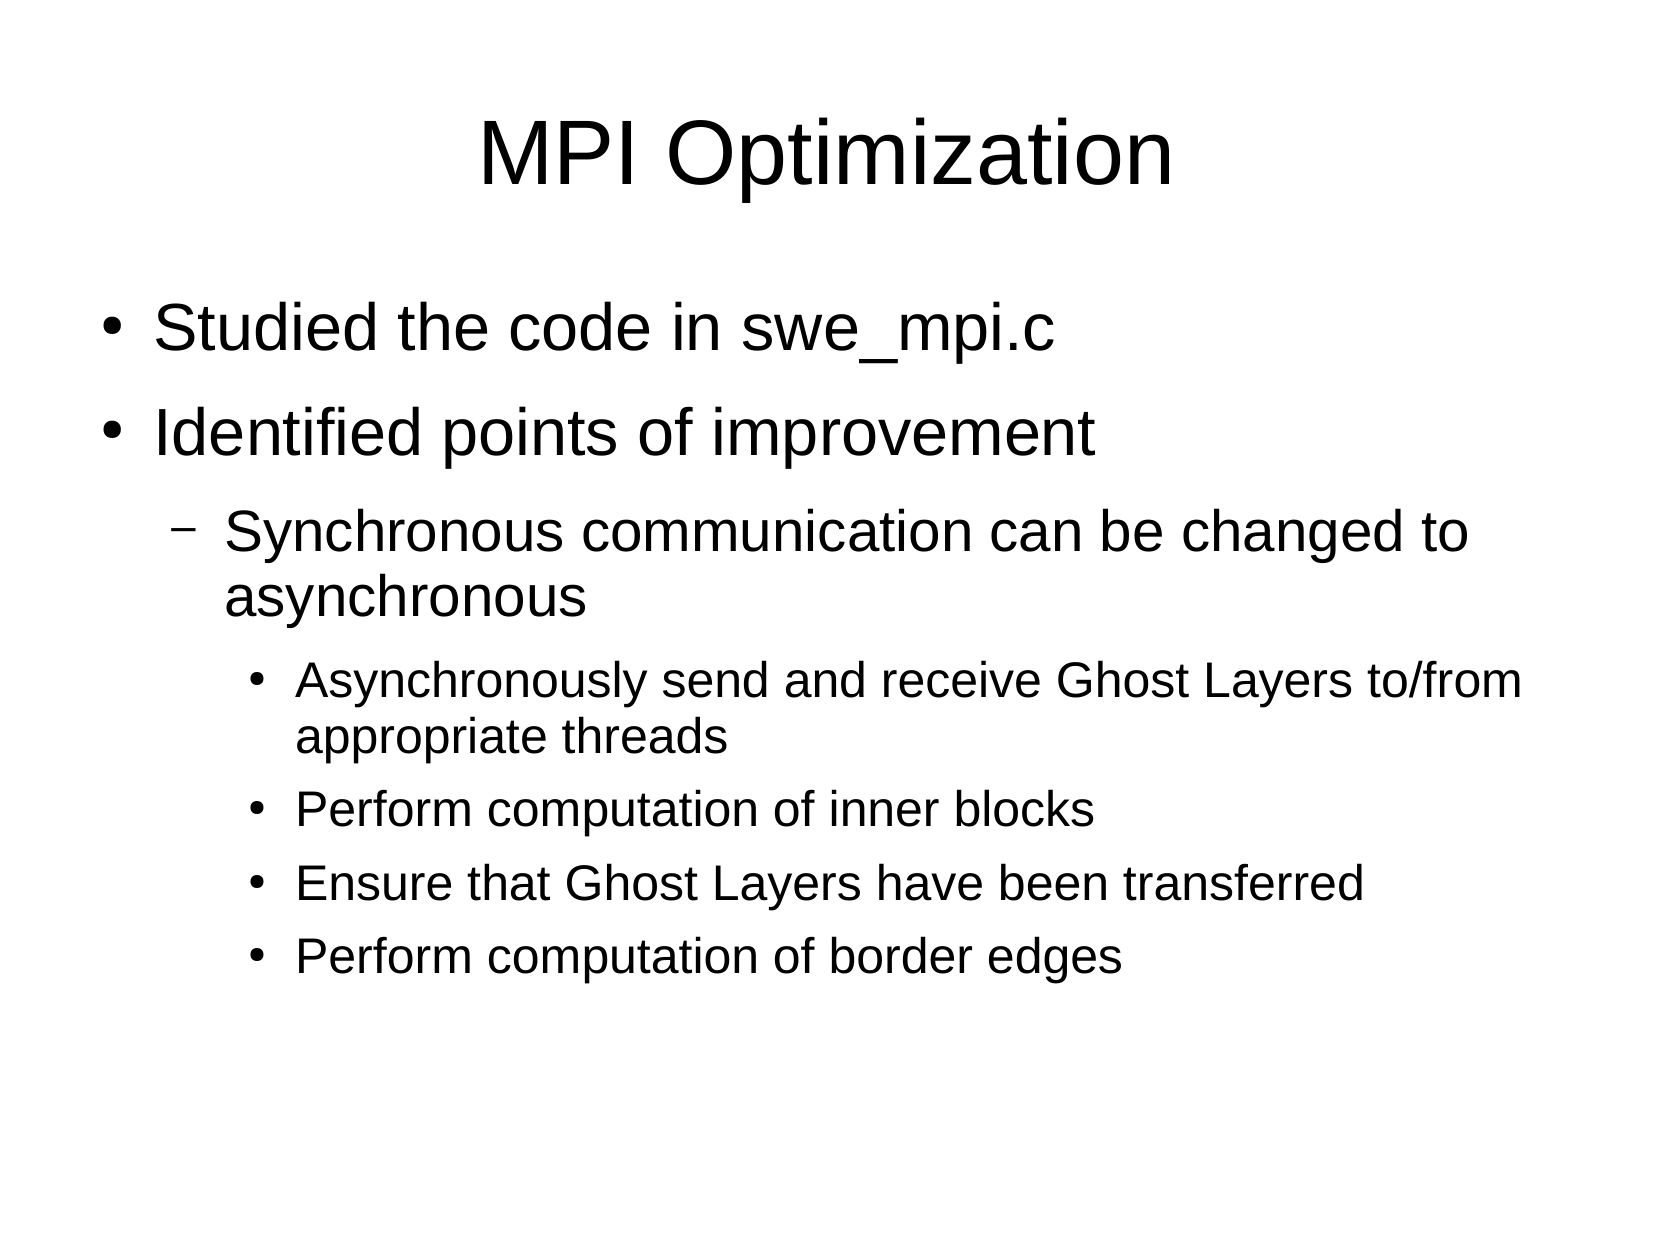

# MPI Optimization
Studied the code in swe_mpi.c
Identified points of improvement
Synchronous communication can be changed to asynchronous
Asynchronously send and receive Ghost Layers to/from appropriate threads
Perform computation of inner blocks
Ensure that Ghost Layers have been transferred
Perform computation of border edges